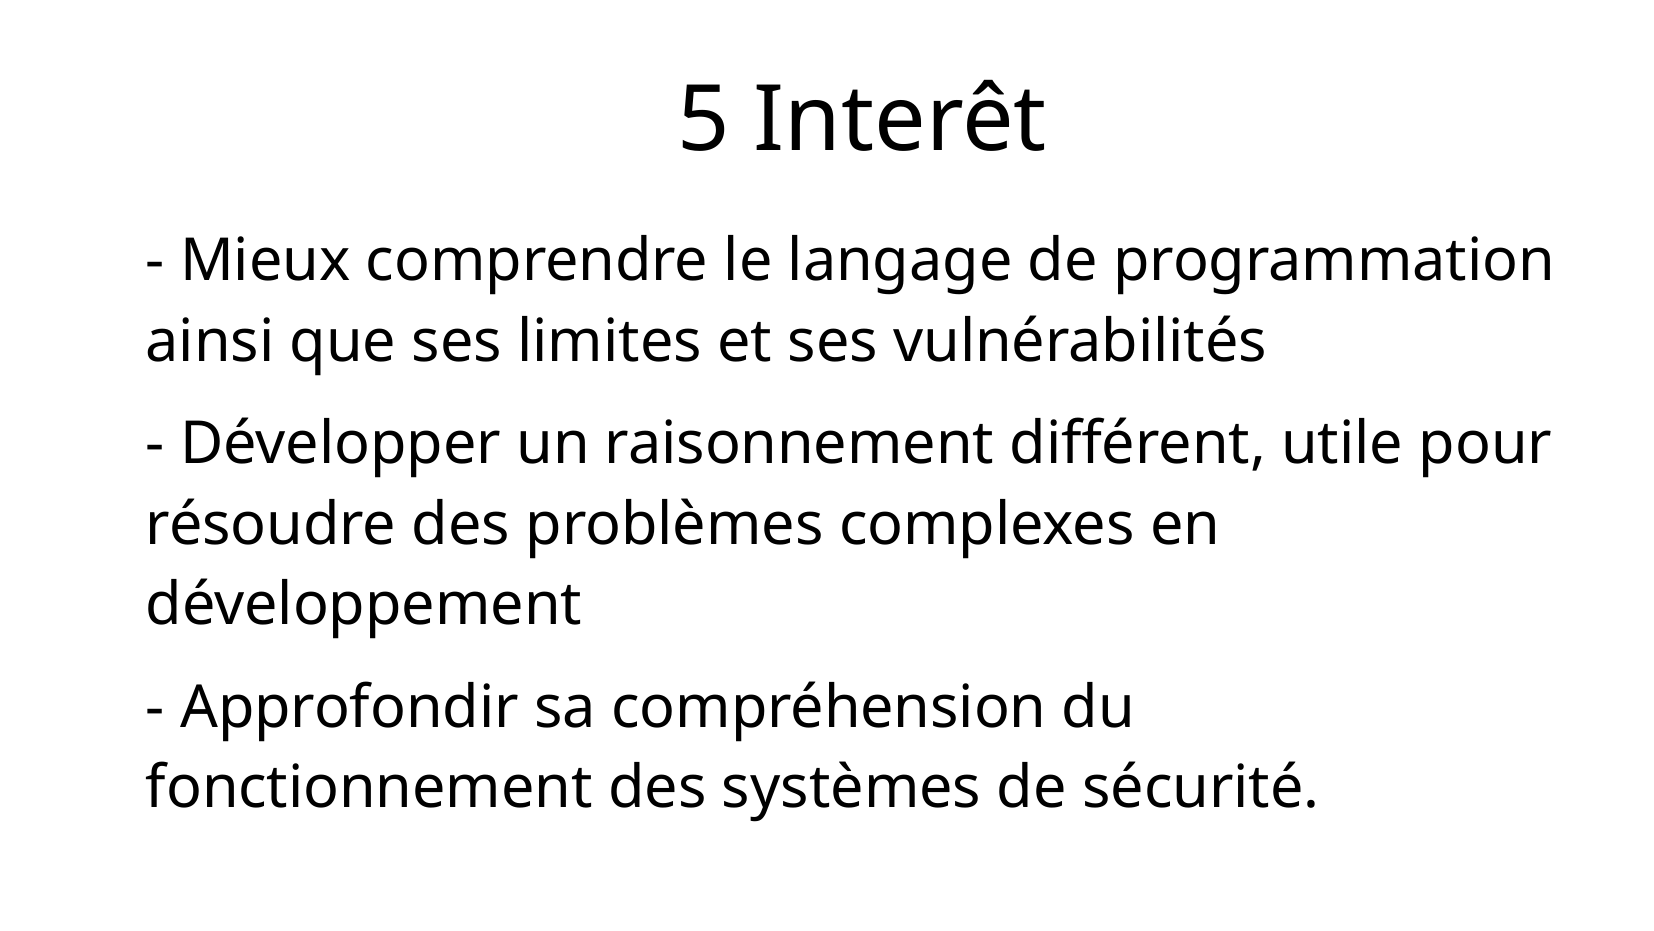

# 5 Interêt
- Mieux comprendre le langage de programmation ainsi que ses limites et ses vulnérabilités
- Développer un raisonnement différent, utile pour résoudre des problèmes complexes en développement
- Approfondir sa compréhension du fonctionnement des systèmes de sécurité.